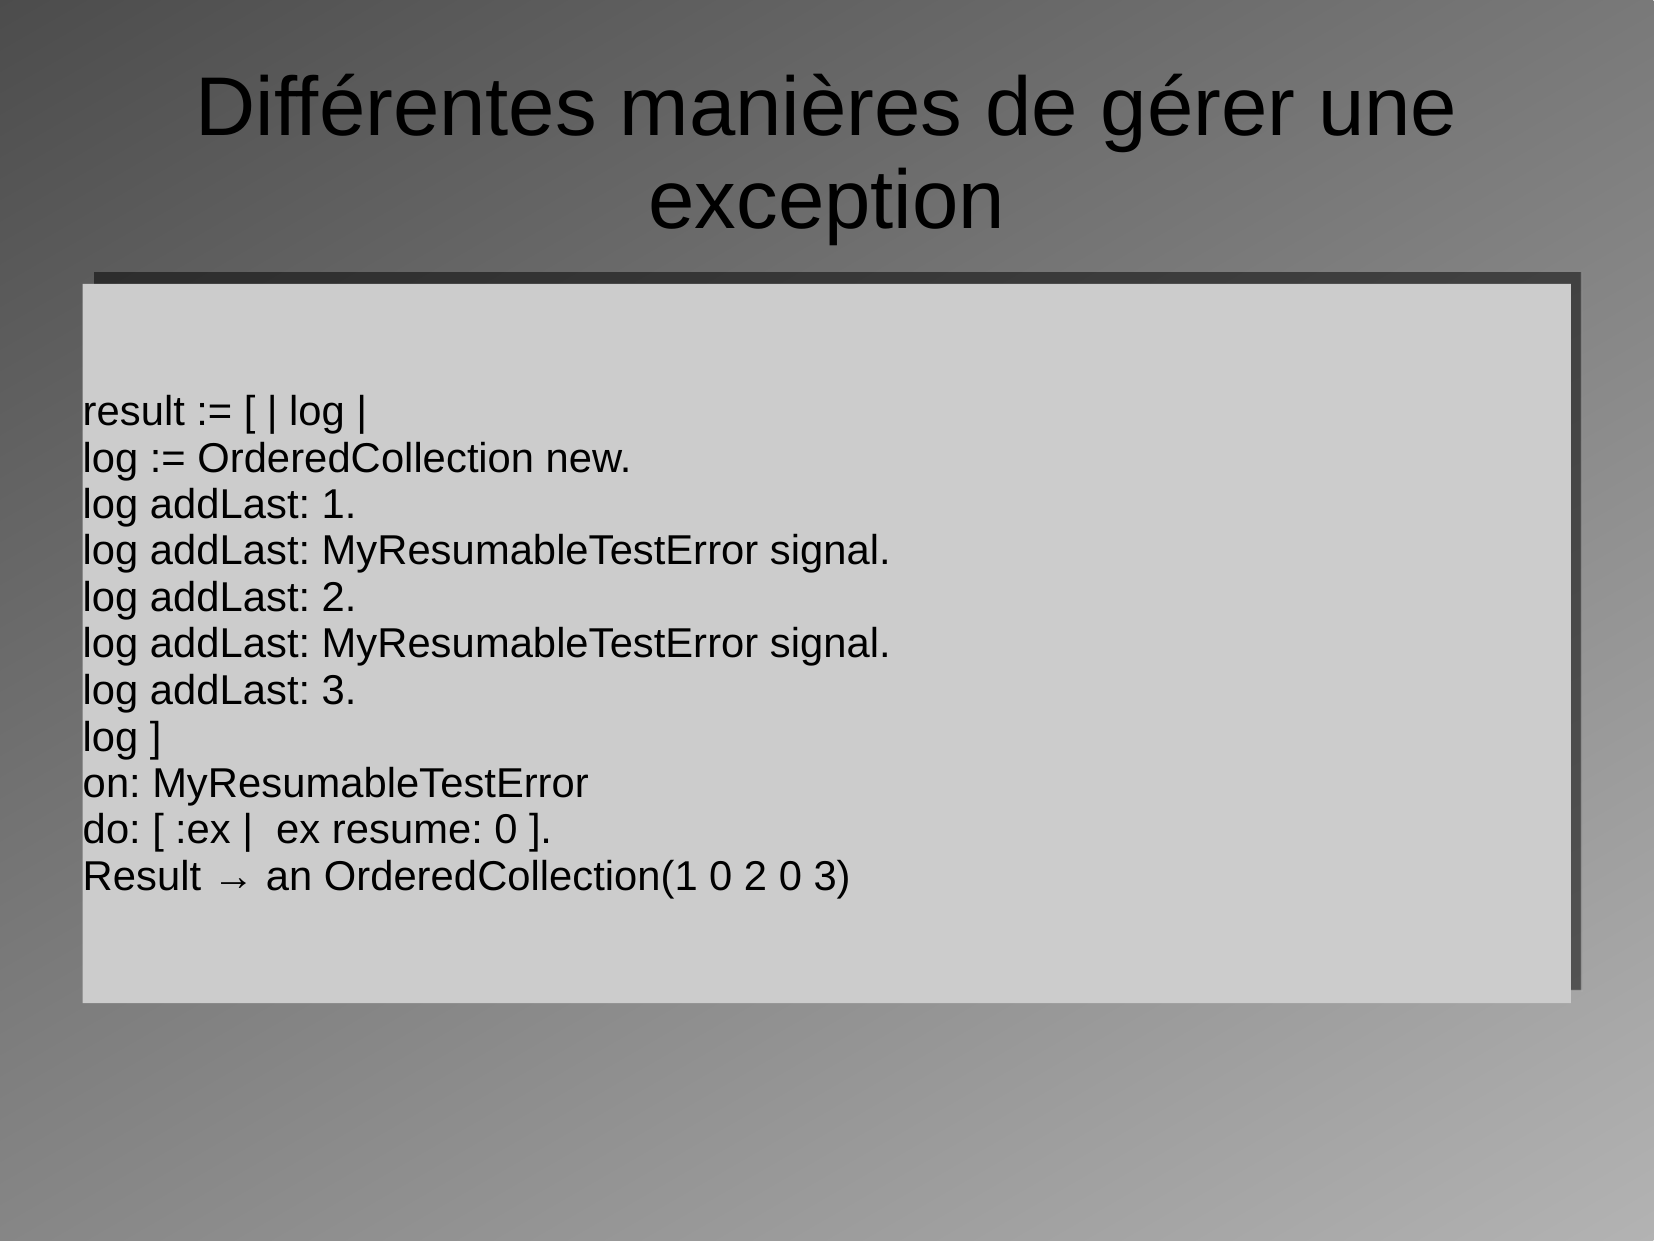

# Différentes manières de gérer une exception
result := [ | log |
log := OrderedCollection new.
log addLast: 1.
log addLast: MyResumableTestError signal.
log addLast: 2.
log addLast: MyResumableTestError signal.
log addLast: 3.
log ]
on: MyResumableTestError
do: [ :ex | ex resume: 0 ].
Result → an OrderedCollection(1 0 2 0 3)